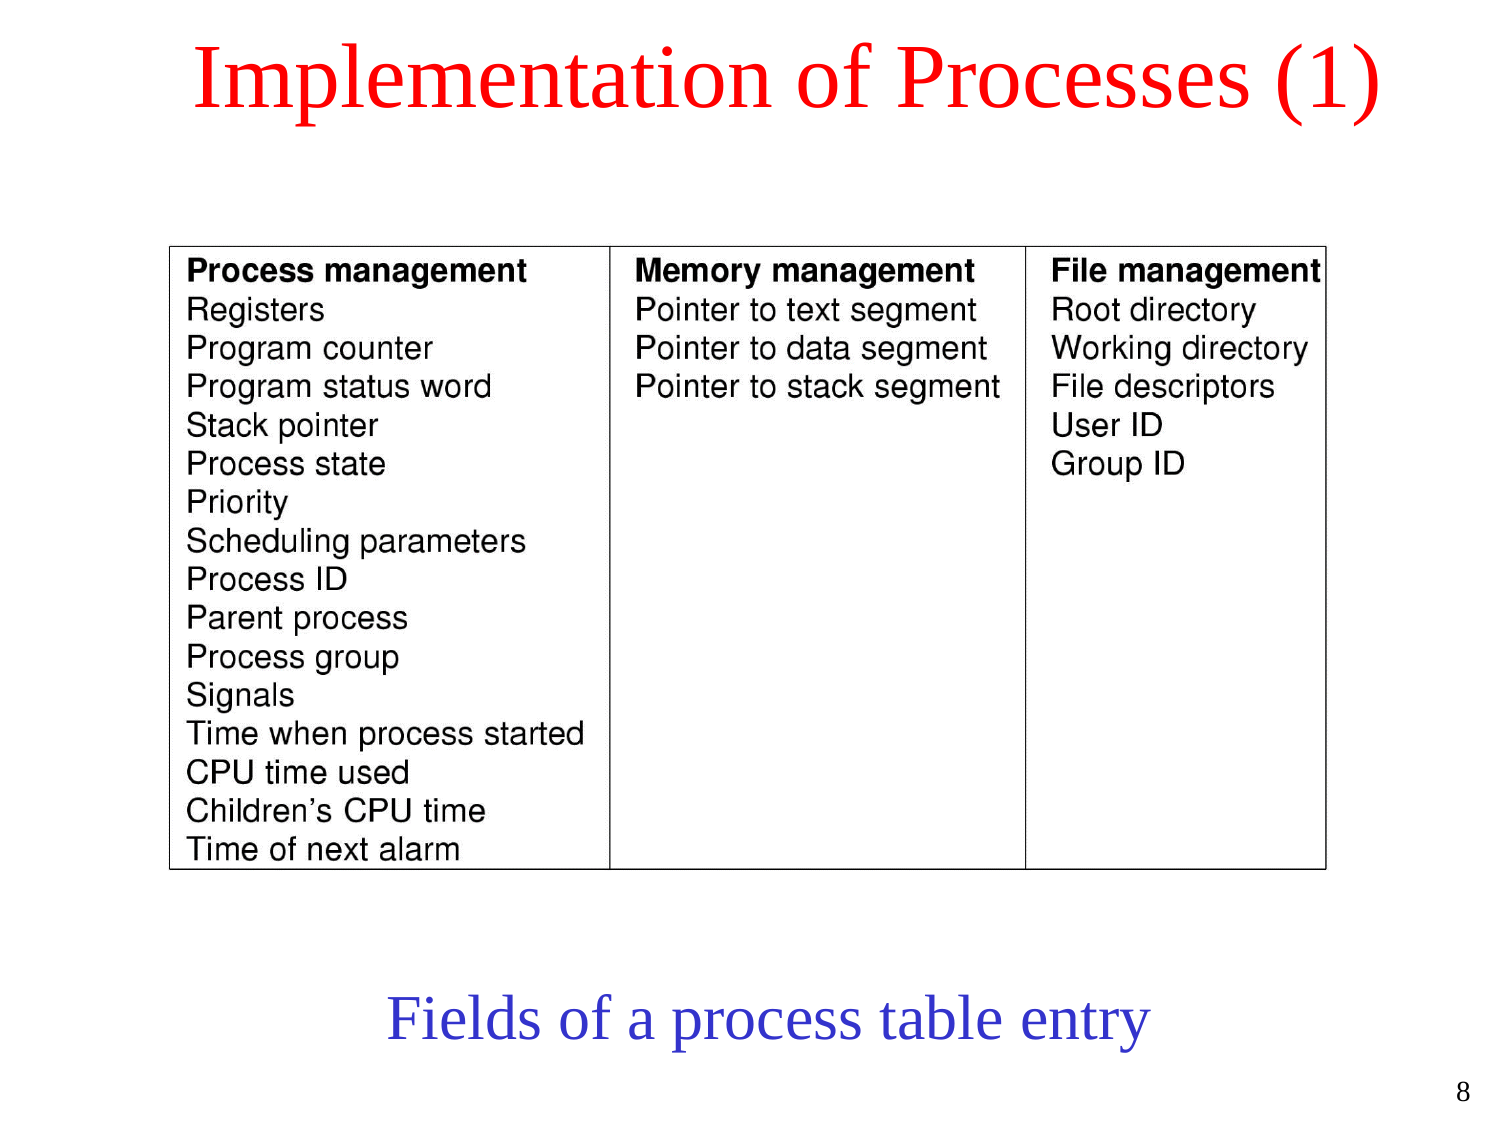

Implementation of Processes (1)
Fields of a process table entry